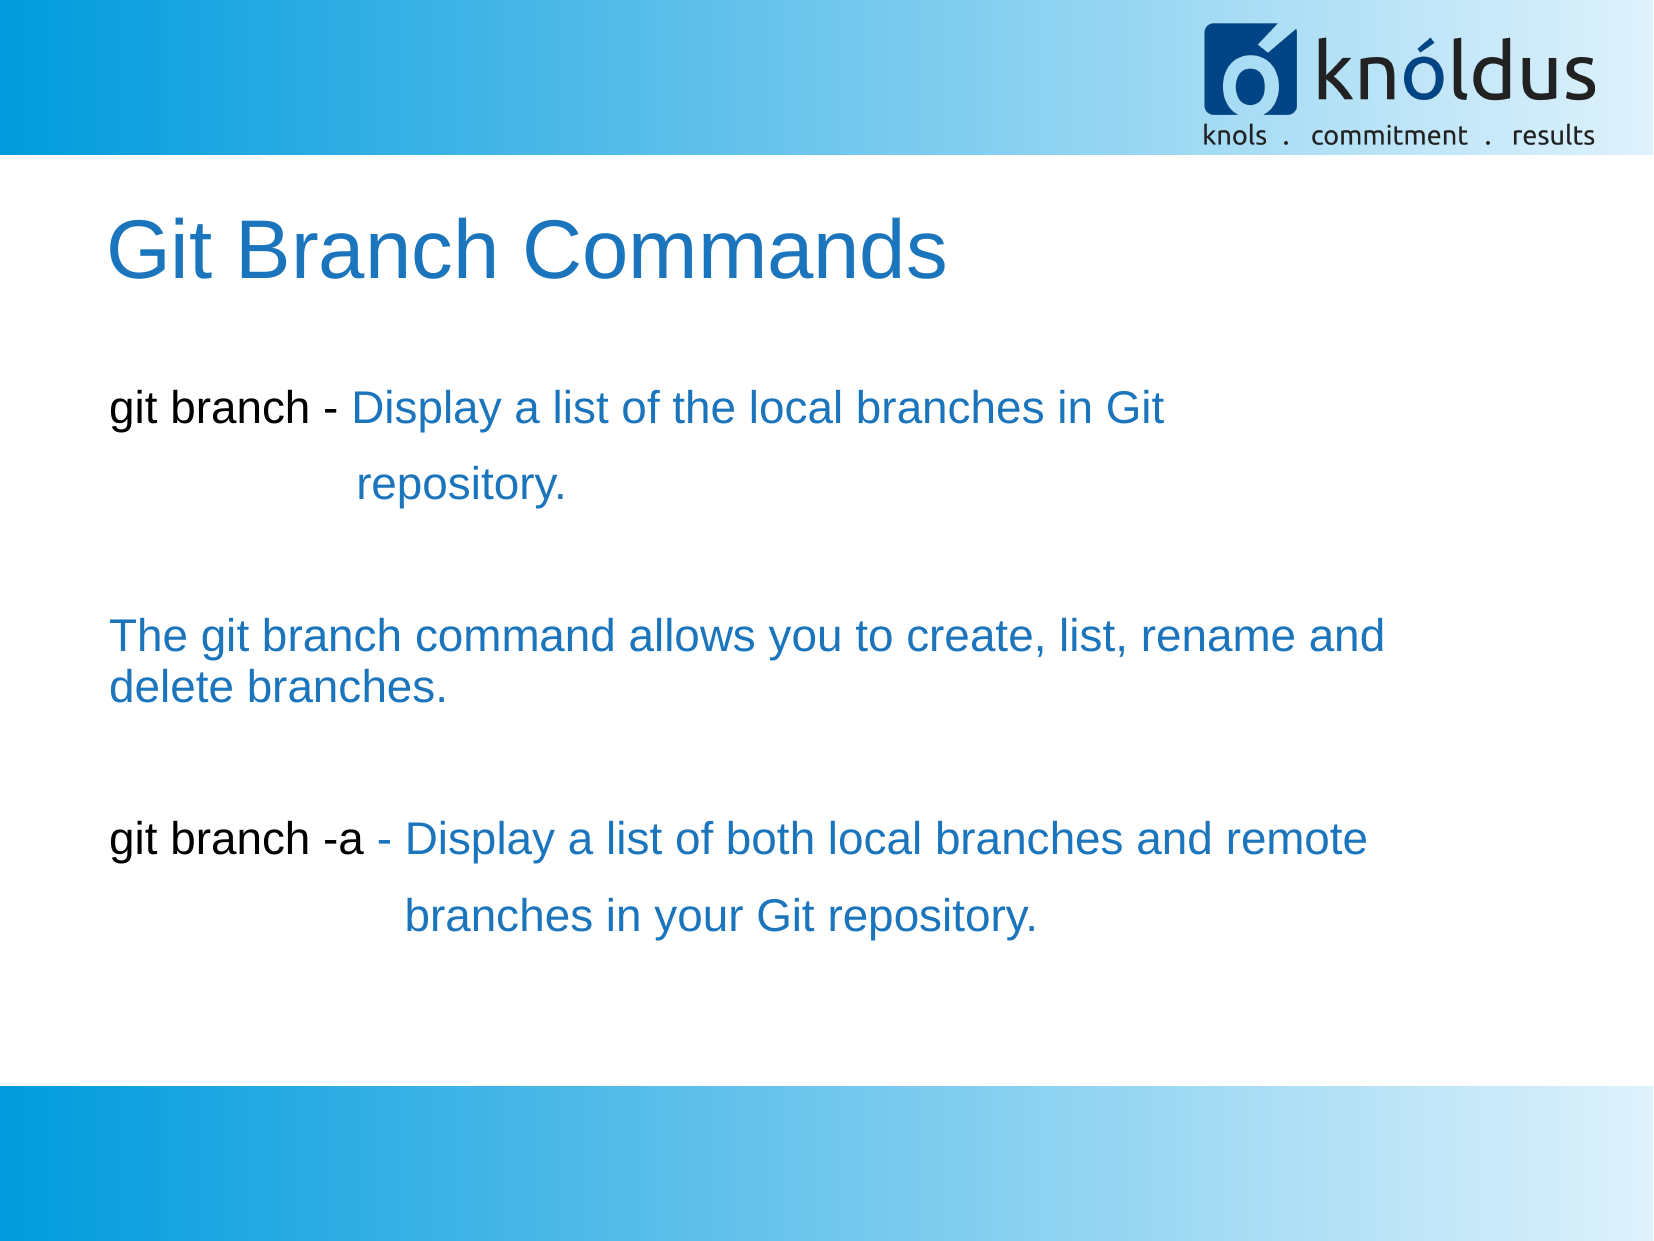

# Git Branch Commands
git branch - Display a list of the local branches in Git
			 repository.
The git branch command allows you to create, list, rename and delete branches.
git branch -a - Display a list of both local branches and remote
				branches in your Git repository.